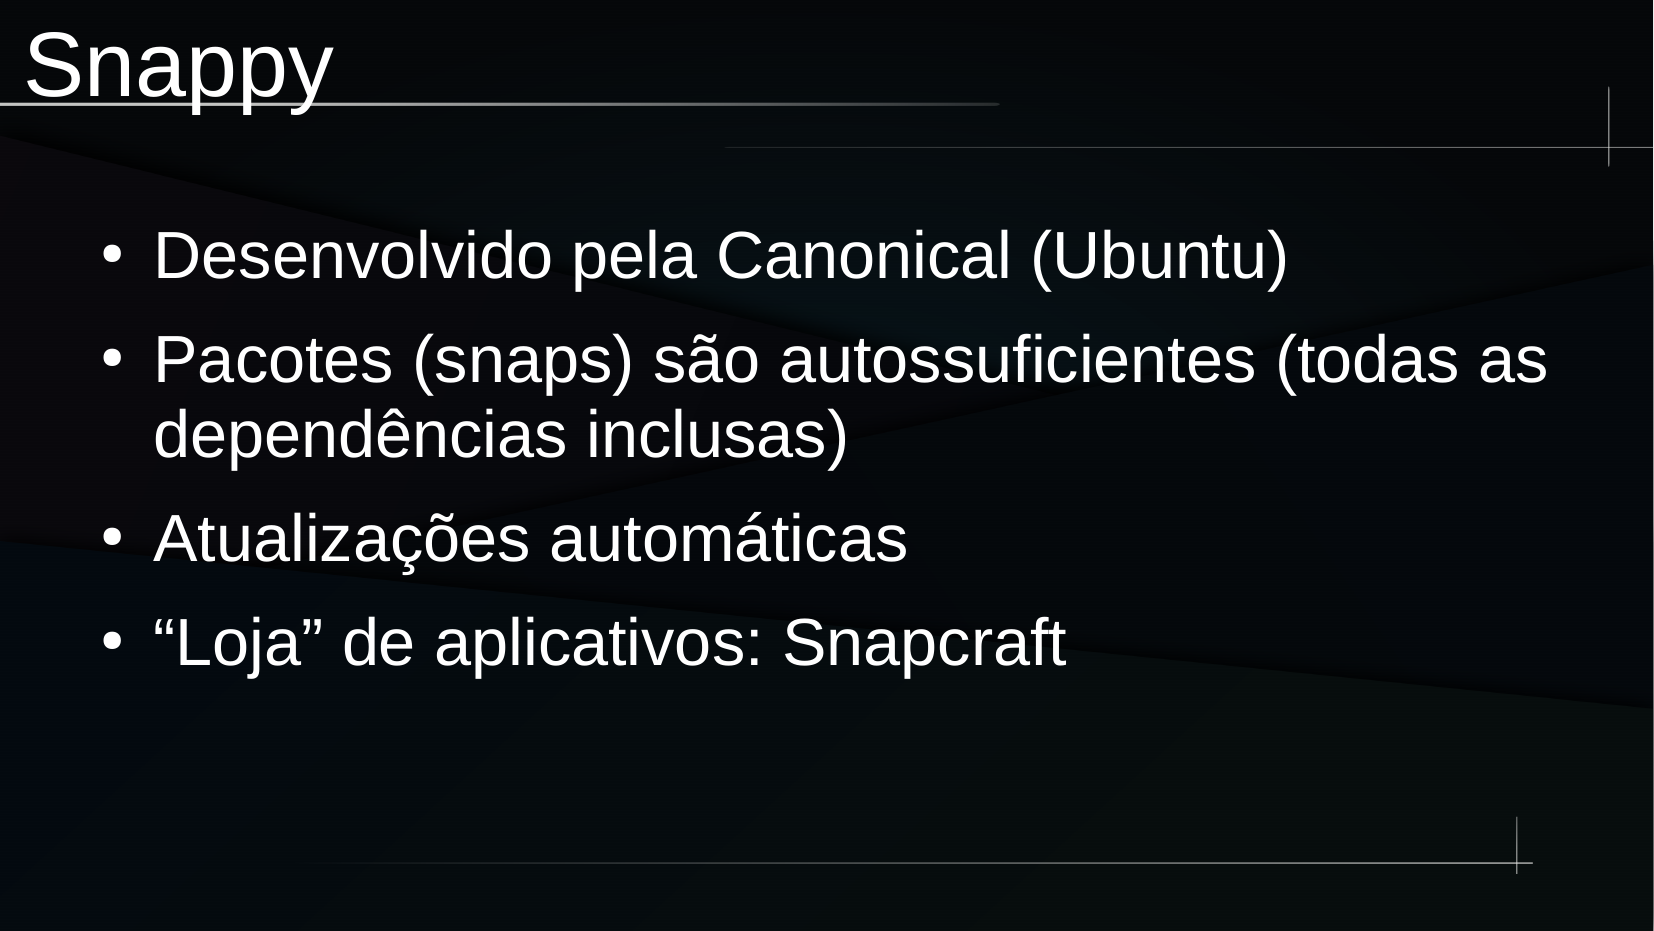

# Snappy
Desenvolvido pela Canonical (Ubuntu)
Pacotes (snaps) são autossuficientes (todas as dependências inclusas)
Atualizações automáticas
“Loja” de aplicativos: Snapcraft